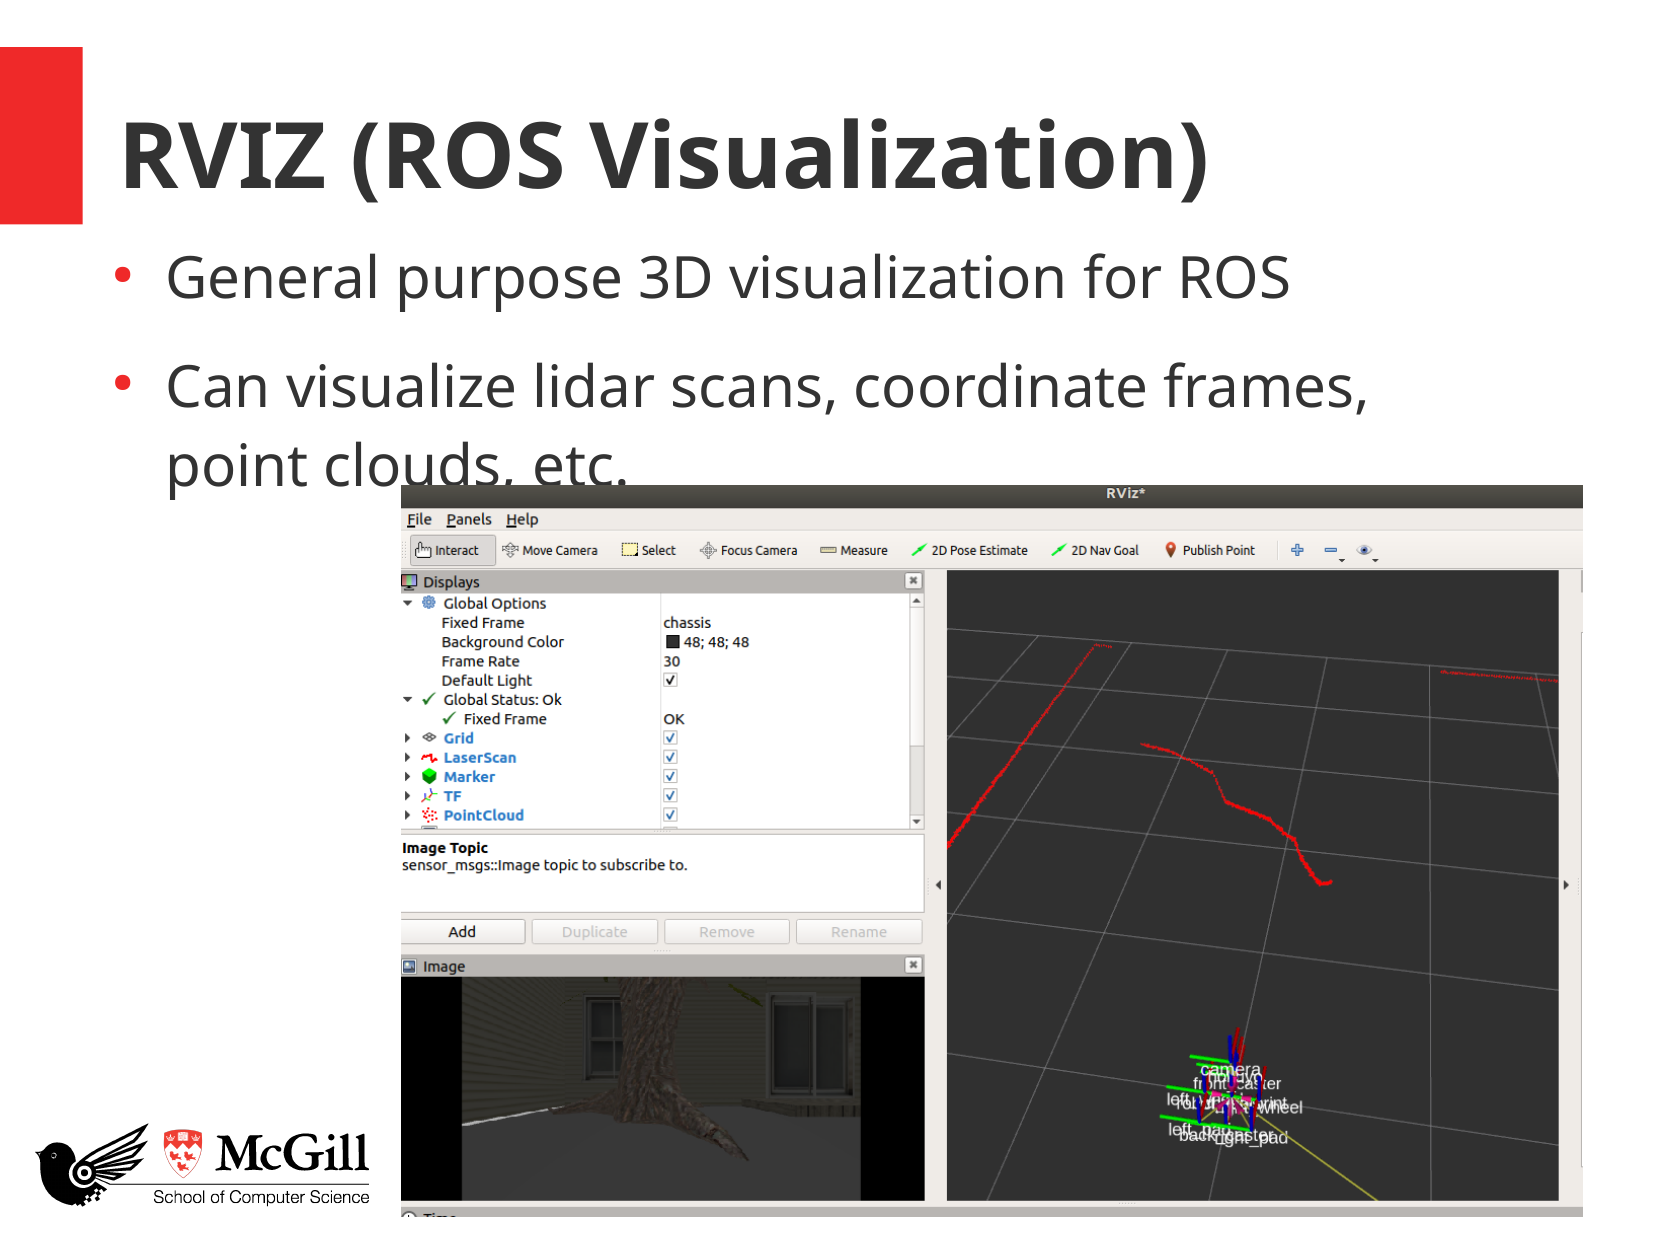

# RVIZ (ROS Visualization)
General purpose 3D visualization for ROS
Can visualize lidar scans, coordinate frames, point clouds, etc.
20